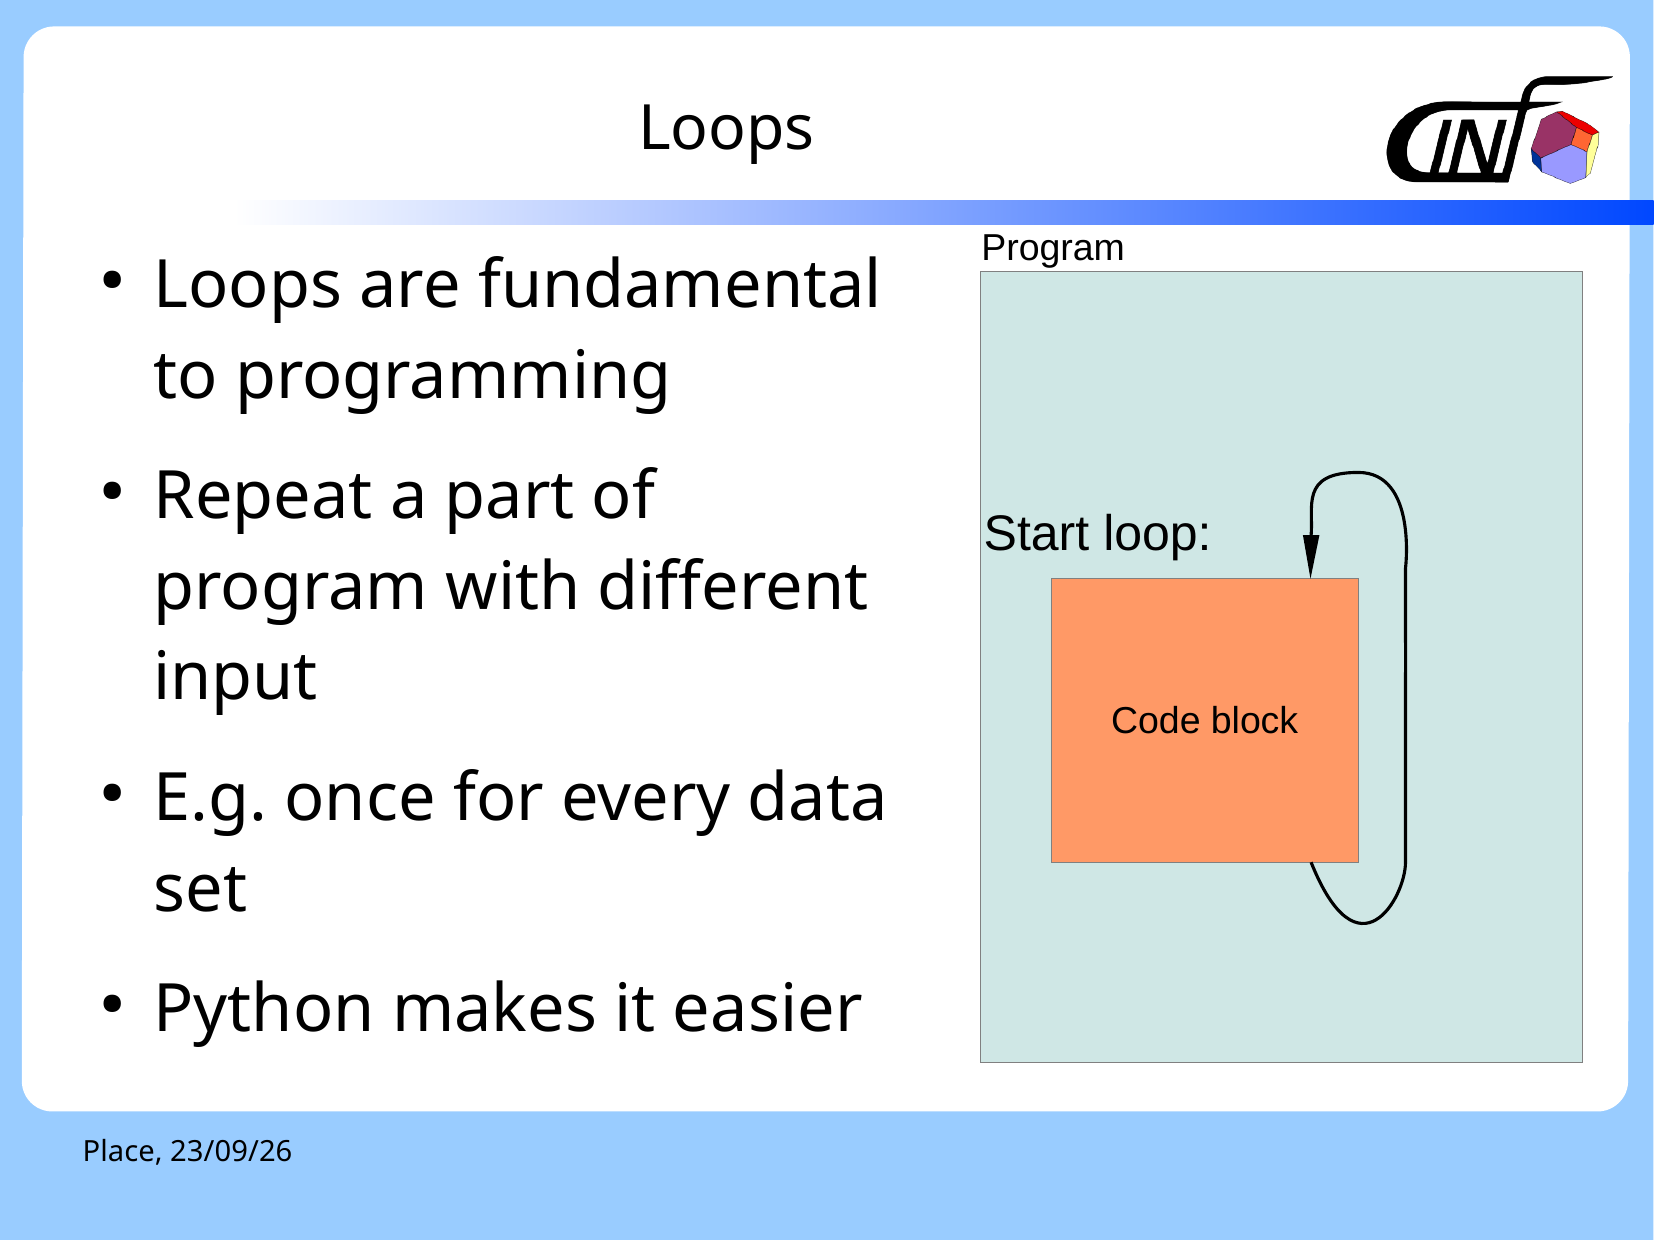

# Loops
Program
Loops are fundamental to programming
Repeat a part of program with different input
E.g. once for every data set
Python makes it easier
Start loop:
Code block